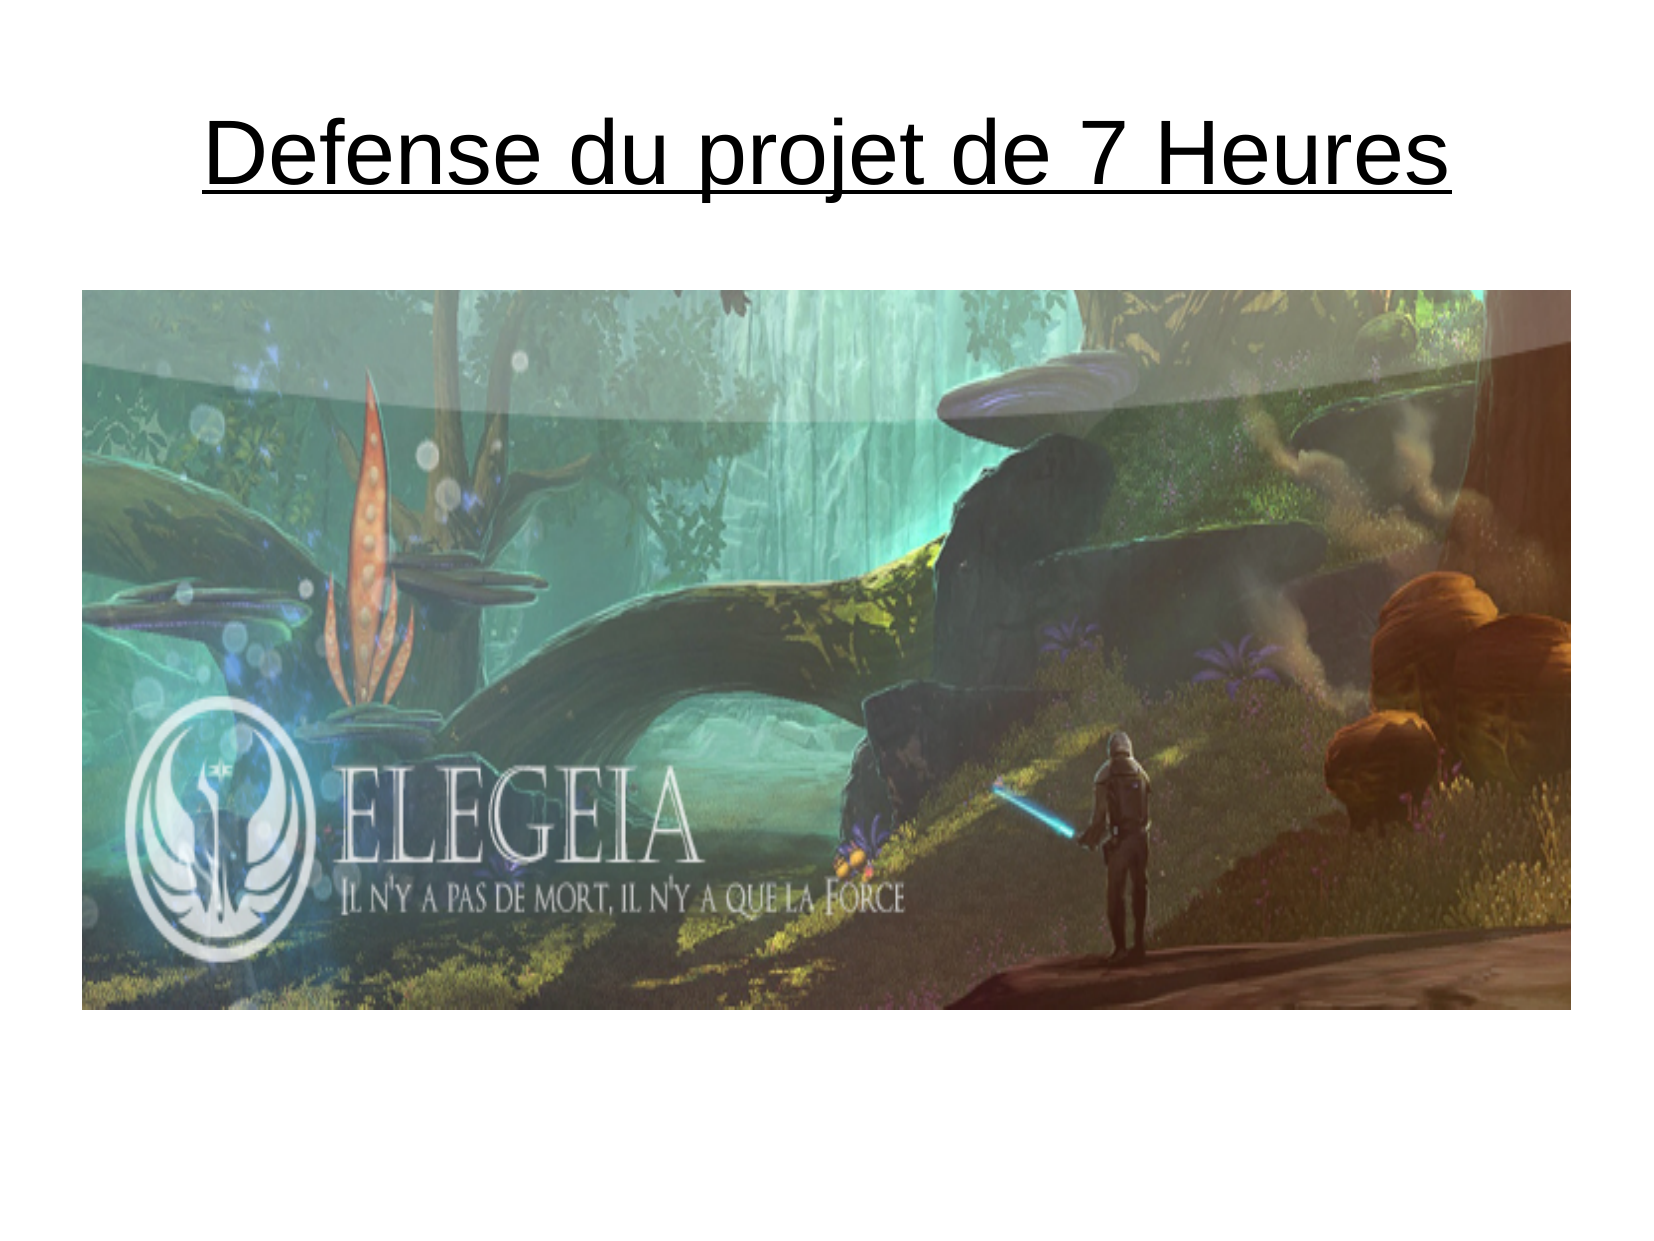

# Defense du projet de 7 Heures